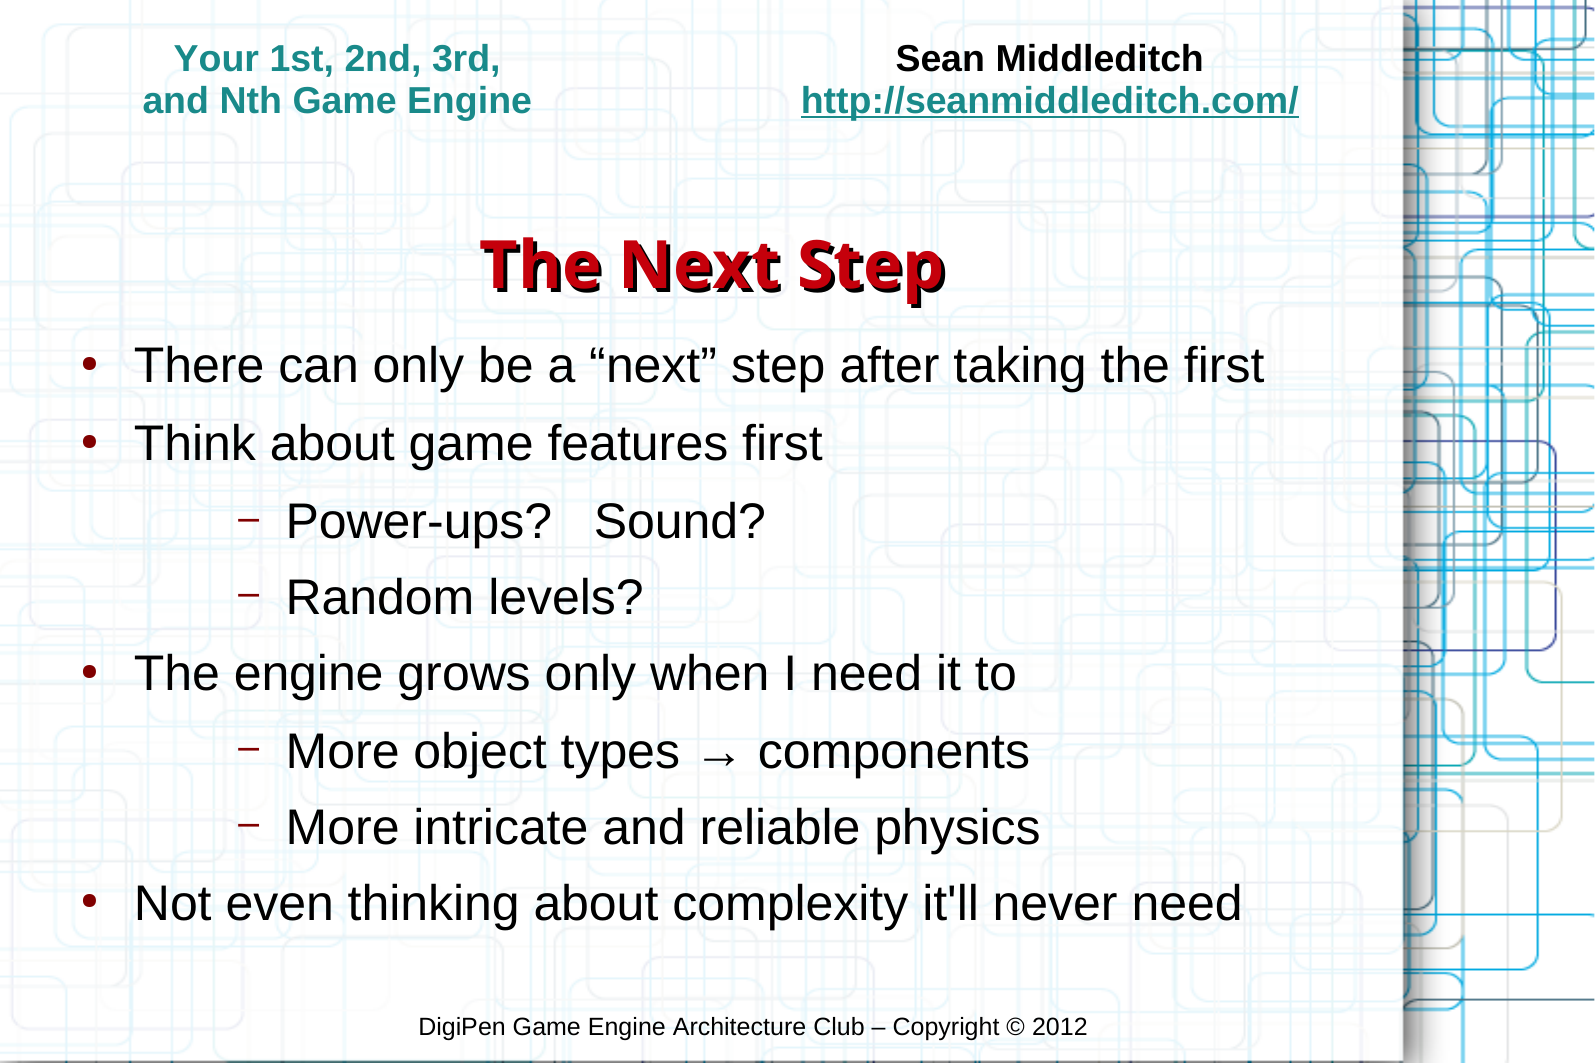

Your 1st, 2nd, 3rd,
and Nth Game Engine
Sean Middleditch
http://seanmiddleditch.com/
# The Next Step
There can only be a “next” step after taking the first
Think about game features first
Power-ups? Sound?
Random levels?
The engine grows only when I need it to
More object types → components
More intricate and reliable physics
Not even thinking about complexity it'll never need
DigiPen Game Engine Architecture Club – Copyright © 2012